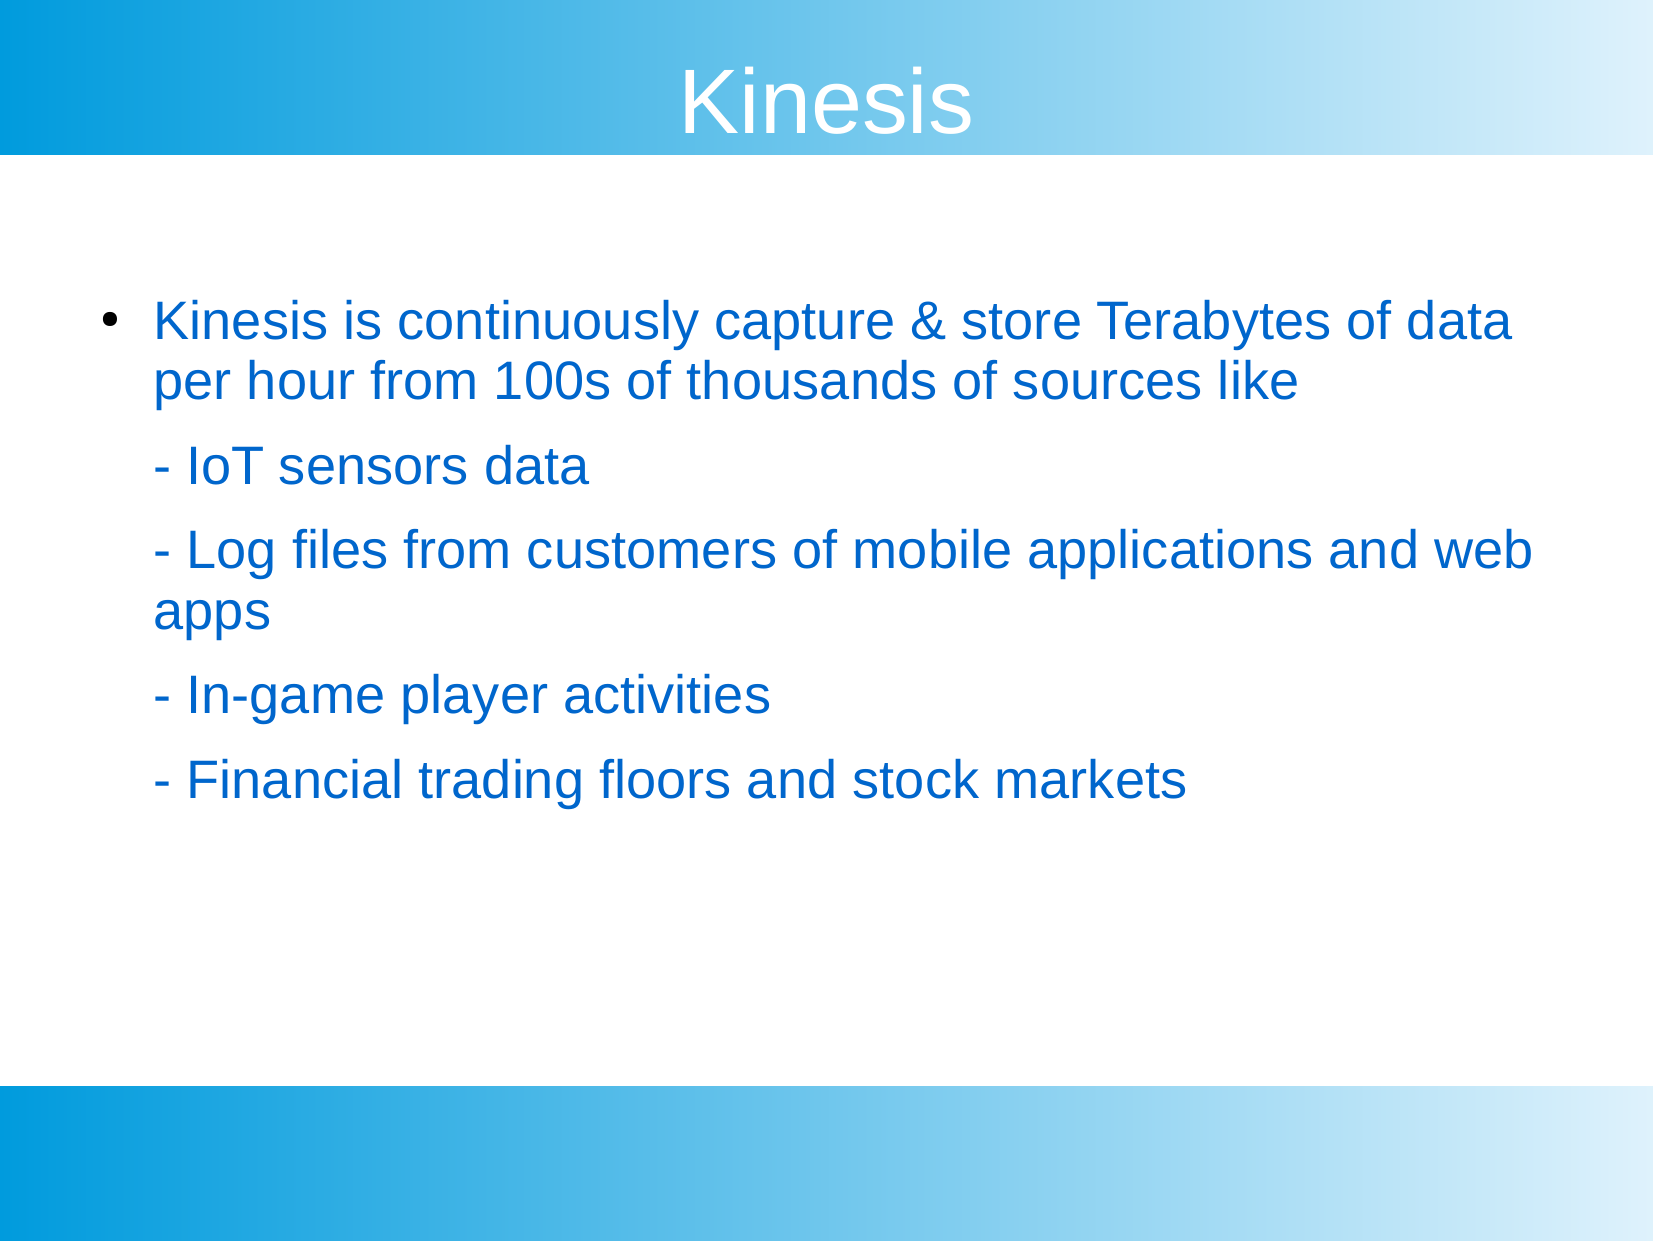

# Kinesis
Kinesis is continuously capture & store Terabytes of data per hour from 100s of thousands of sources like
- IoT sensors data
- Log files from customers of mobile applications and web apps
- In-game player activities
- Financial trading floors and stock markets